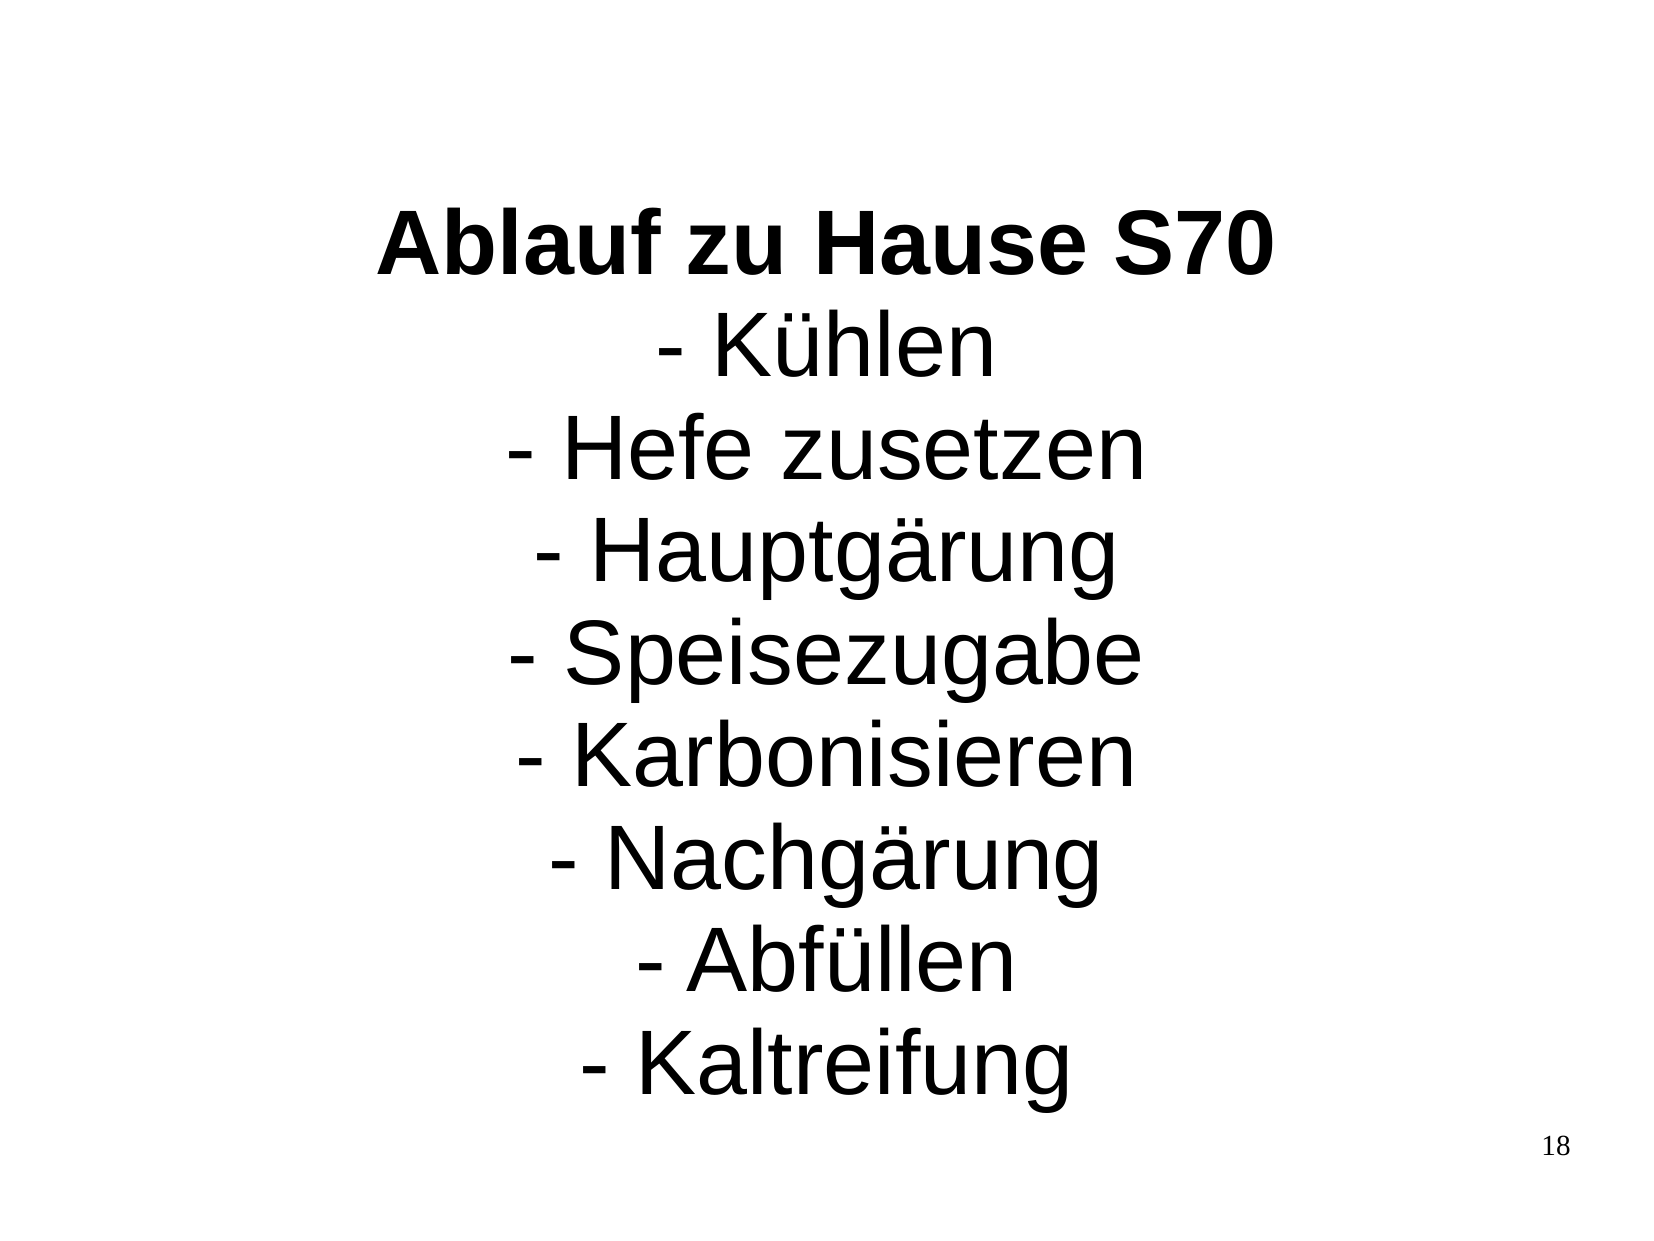

# Ablauf zu Hause S70 - Kühlen - Hefe zusetzen - Hauptgärung - Speisezugabe - Karbonisieren - Nachgärung - Abfüllen - Kaltreifung
18